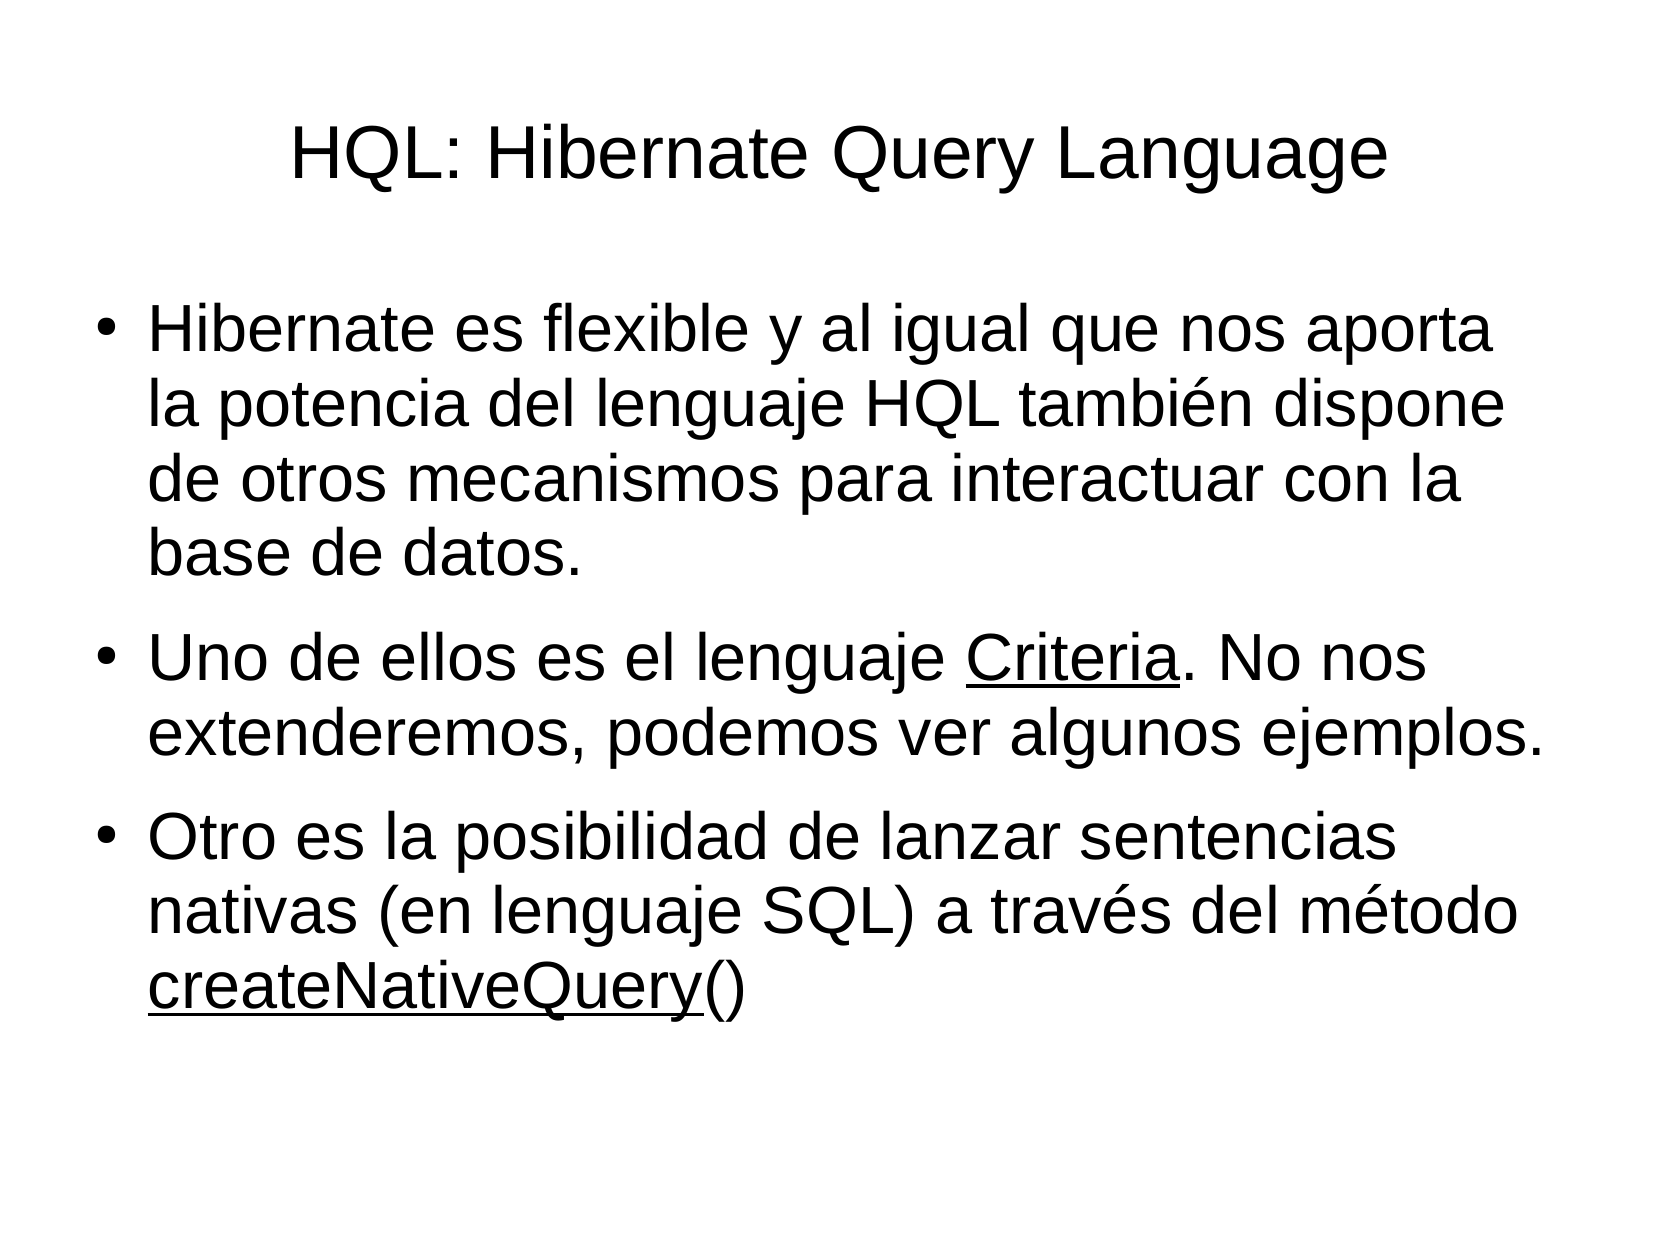

# HQL: Hibernate Query Language
Hibernate es flexible y al igual que nos aporta la potencia del lenguaje HQL también dispone de otros mecanismos para interactuar con la base de datos.
Uno de ellos es el lenguaje Criteria. No nos extenderemos, podemos ver algunos ejemplos.
Otro es la posibilidad de lanzar sentencias nativas (en lenguaje SQL) a través del método createNativeQuery()